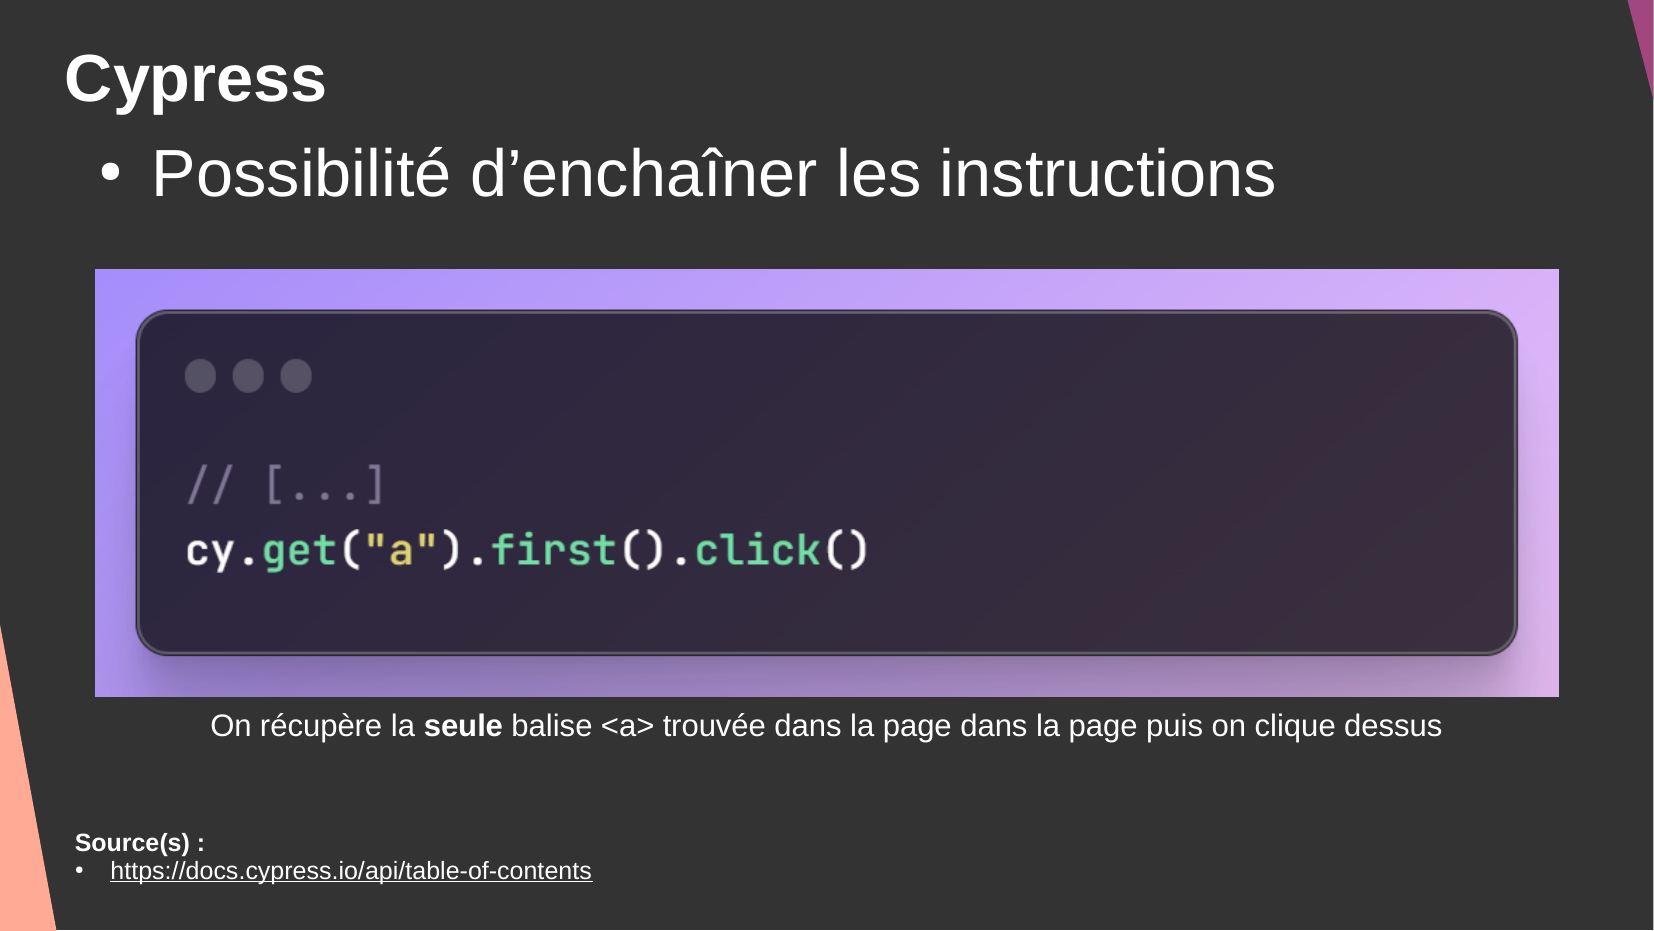

# Cypress
Possibilité d’enchaîner les instructions
On récupère la seule balise <a> trouvée dans la page dans la page puis on clique dessus
Source(s) :
https://docs.cypress.io/api/table-of-contents